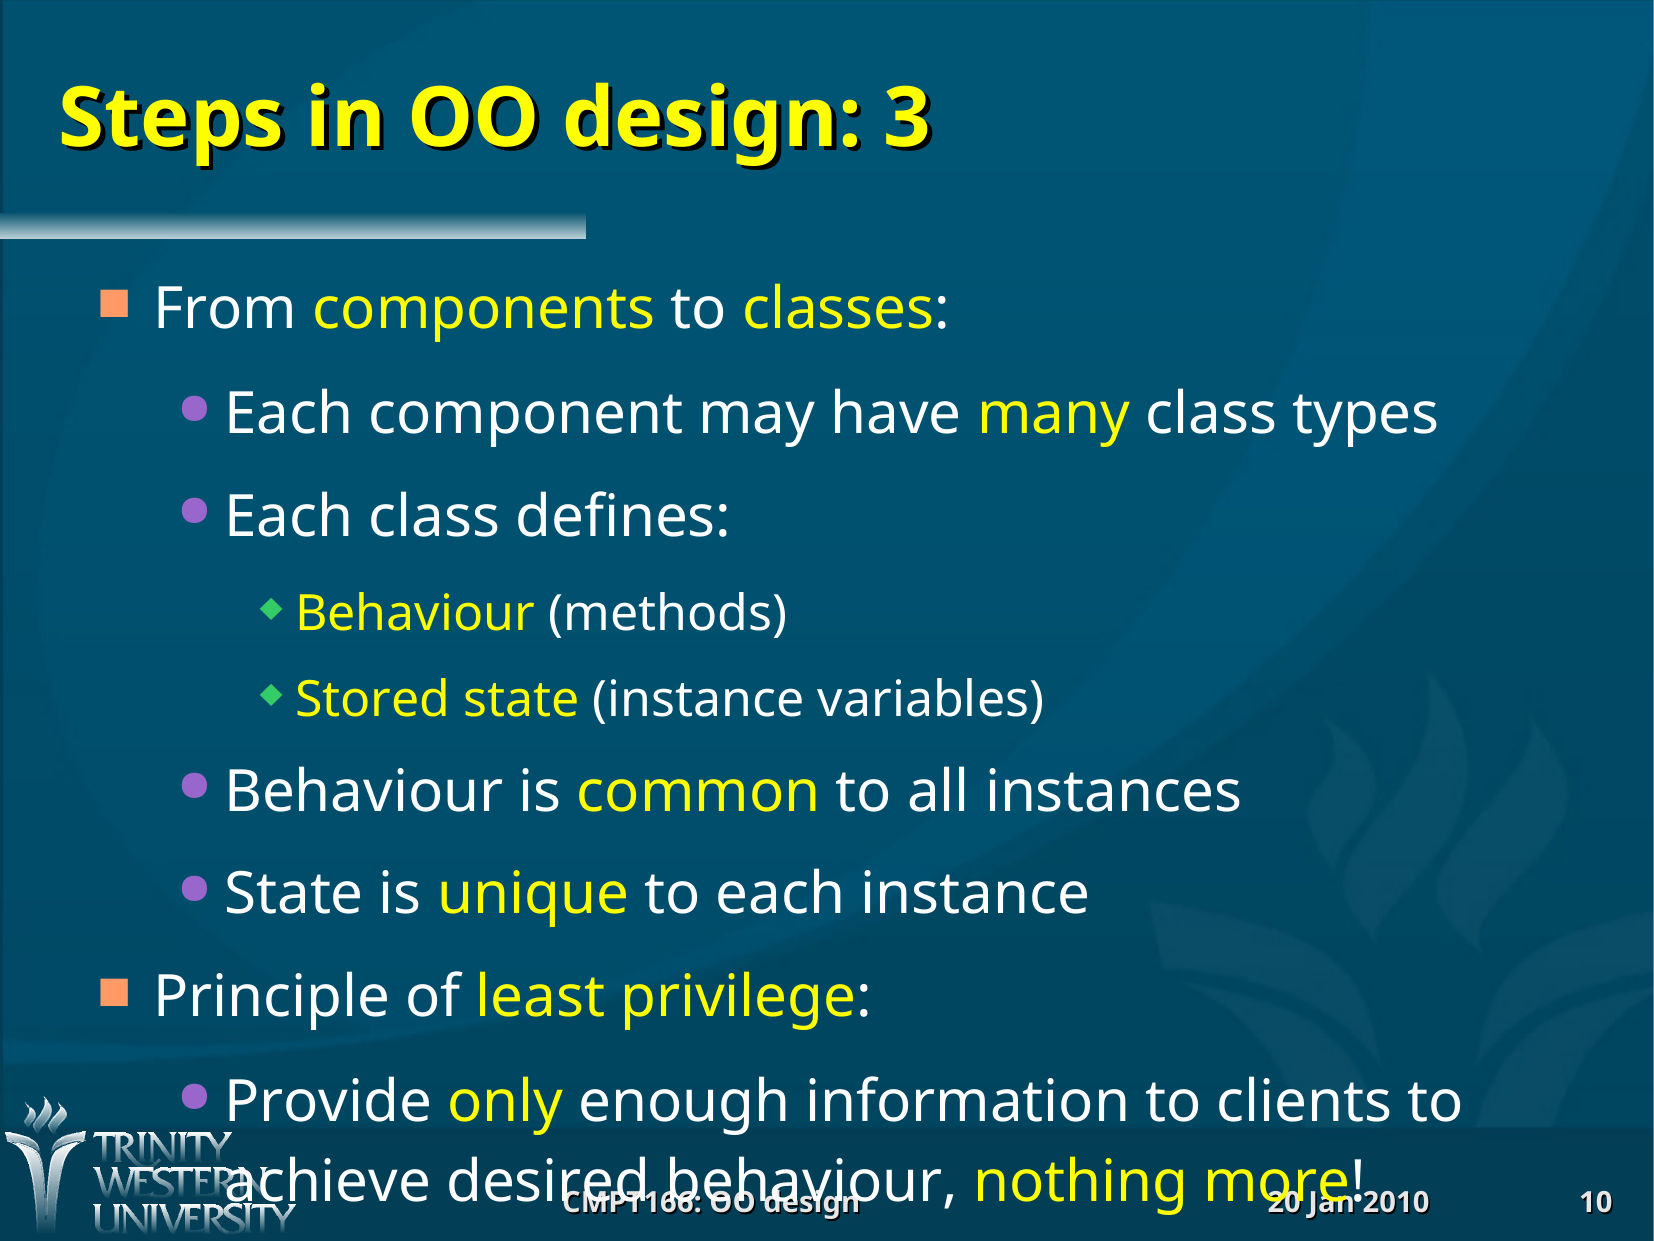

# Steps in OO design: 3
From components to classes:
Each component may have many class types
Each class defines:
Behaviour (methods)
Stored state (instance variables)
Behaviour is common to all instances
State is unique to each instance
Principle of least privilege:
Provide only enough information to clients to achieve desired behaviour, nothing more!
CMPT166: OO design
20 Jan 2010
10